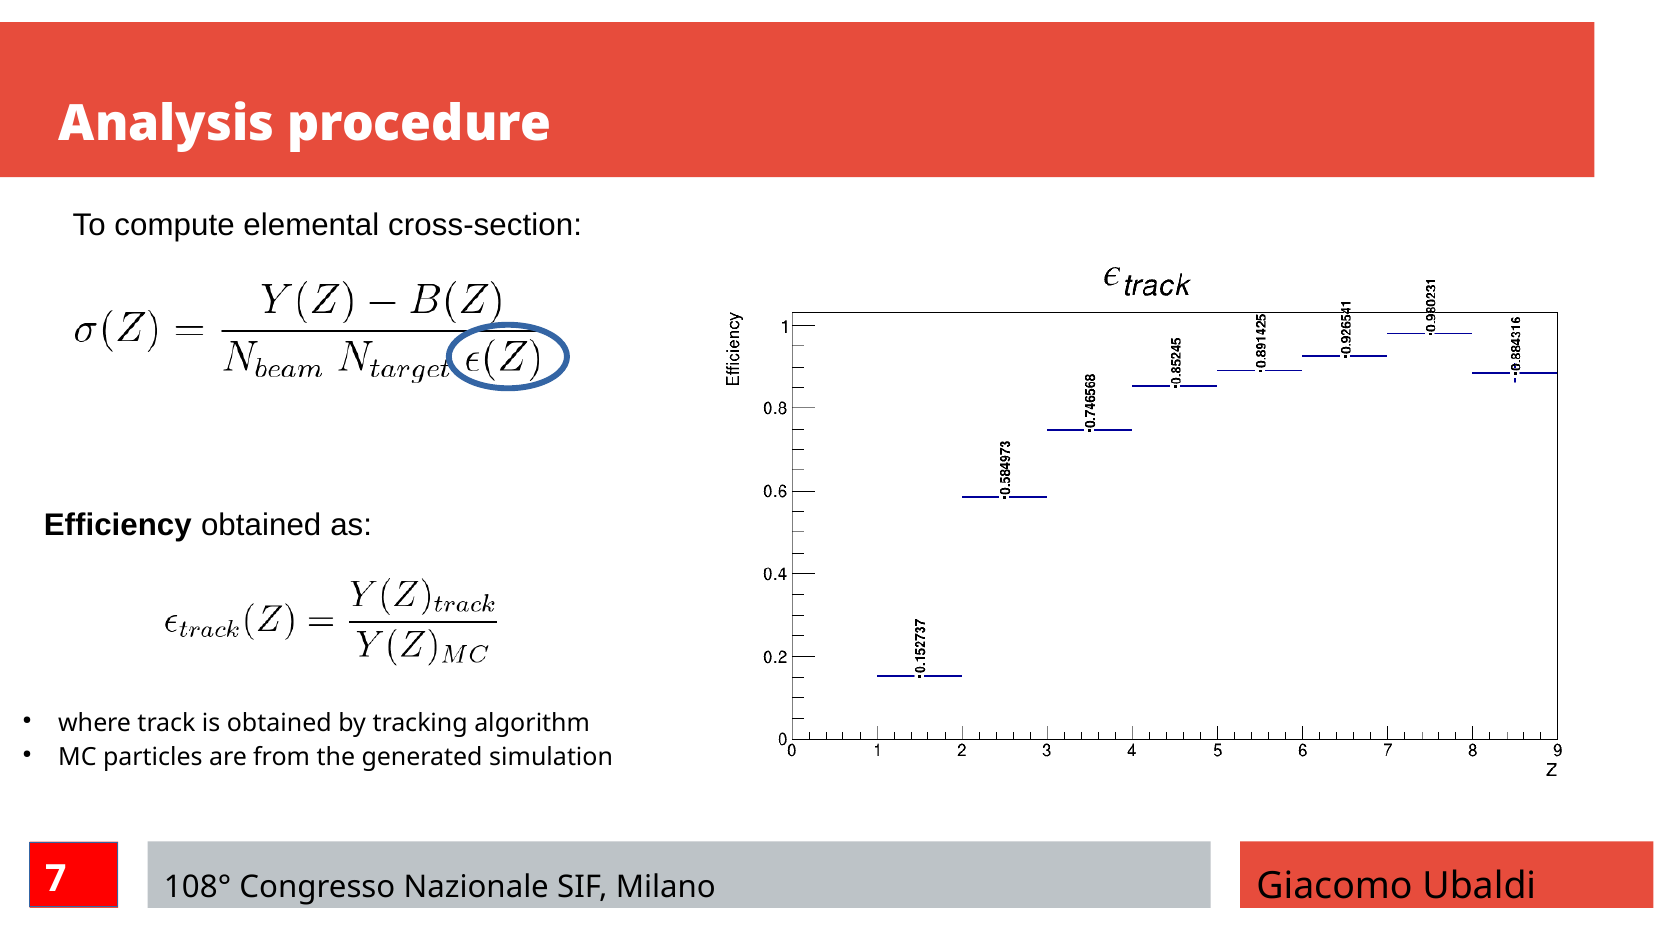

# Analysis procedure
To compute elemental cross-section:
Efficiency obtained as:
where track is obtained by tracking algorithm
MC particles are from the generated simulation
14
7
Giacomo Ubaldi
108° Congresso Nazionale SIF, Milano